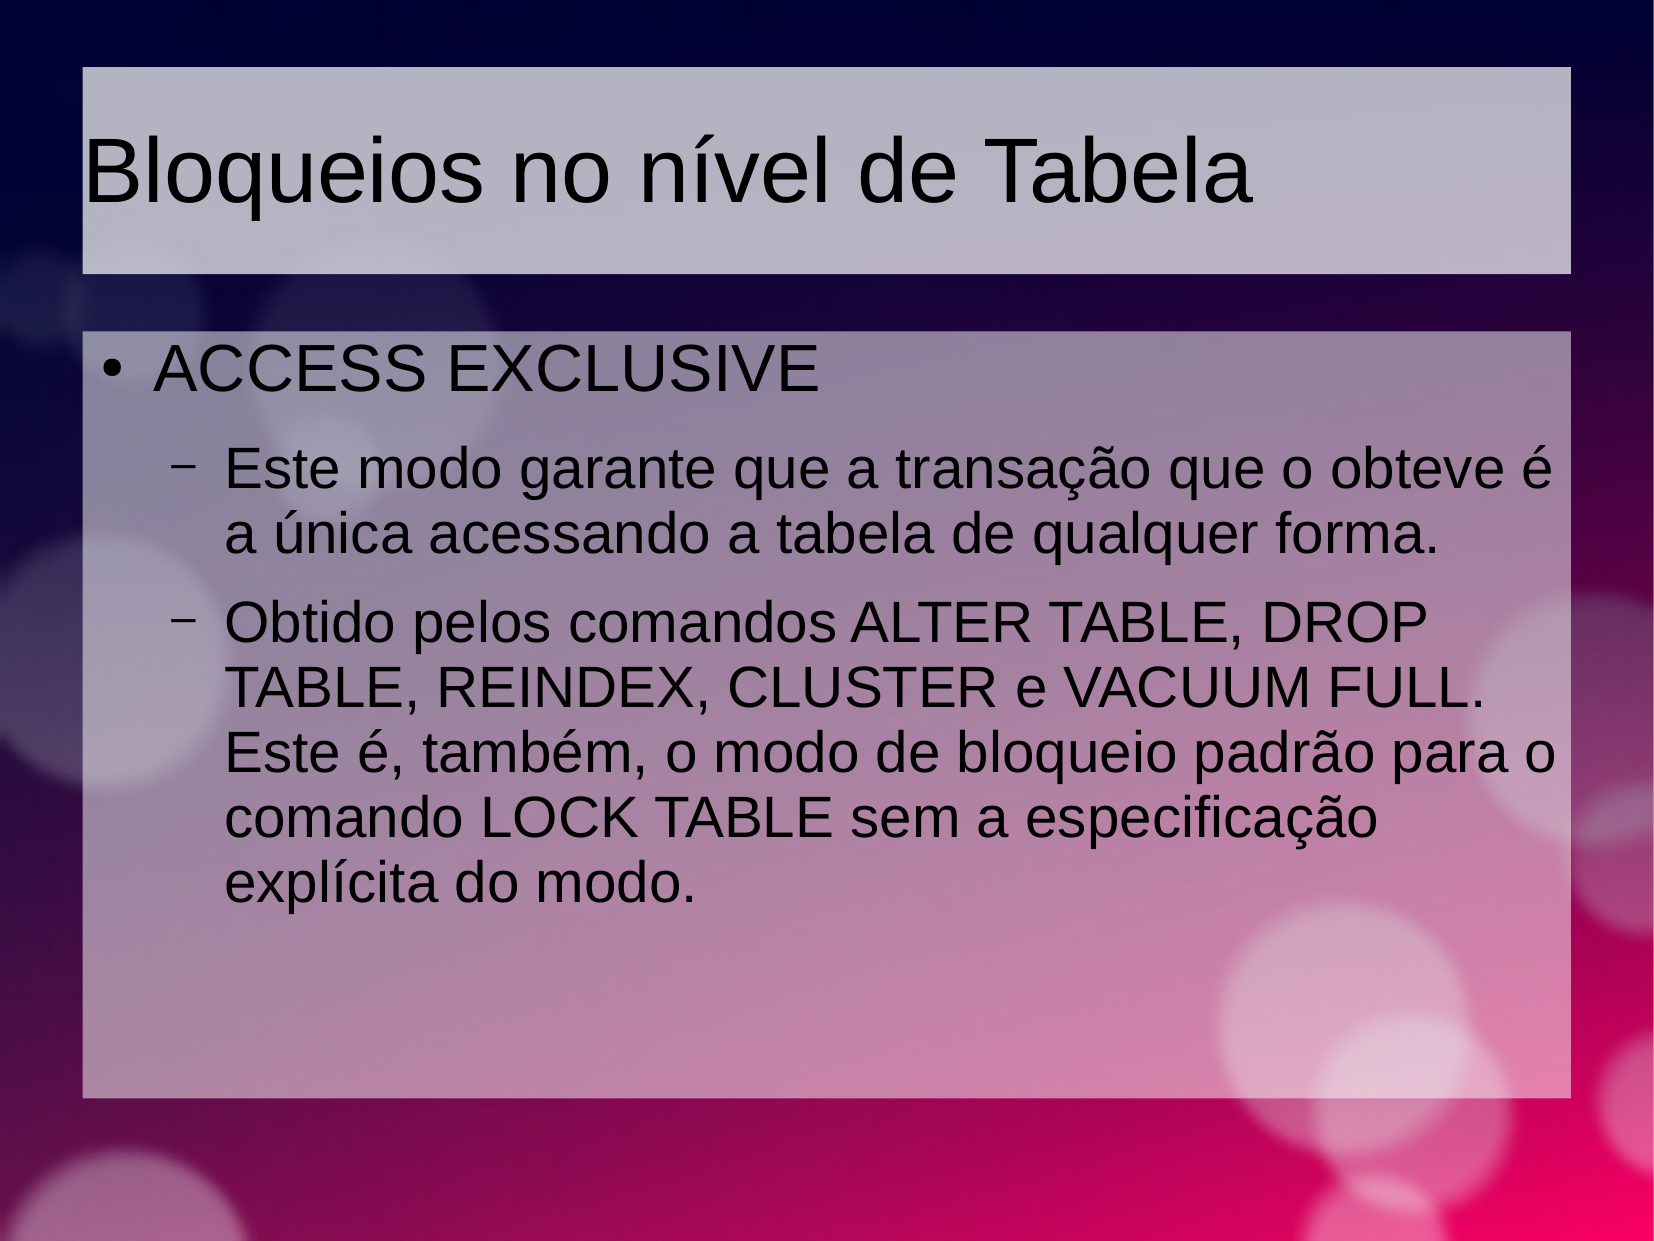

# Bloqueios no nível de Tabela
ACCESS EXCLUSIVE
Este modo garante que a transação que o obteve é a única acessando a tabela de qualquer forma.
Obtido pelos comandos ALTER TABLE, DROP TABLE, REINDEX, CLUSTER e VACUUM FULL. Este é, também, o modo de bloqueio padrão para o comando LOCK TABLE sem a especificação explícita do modo.